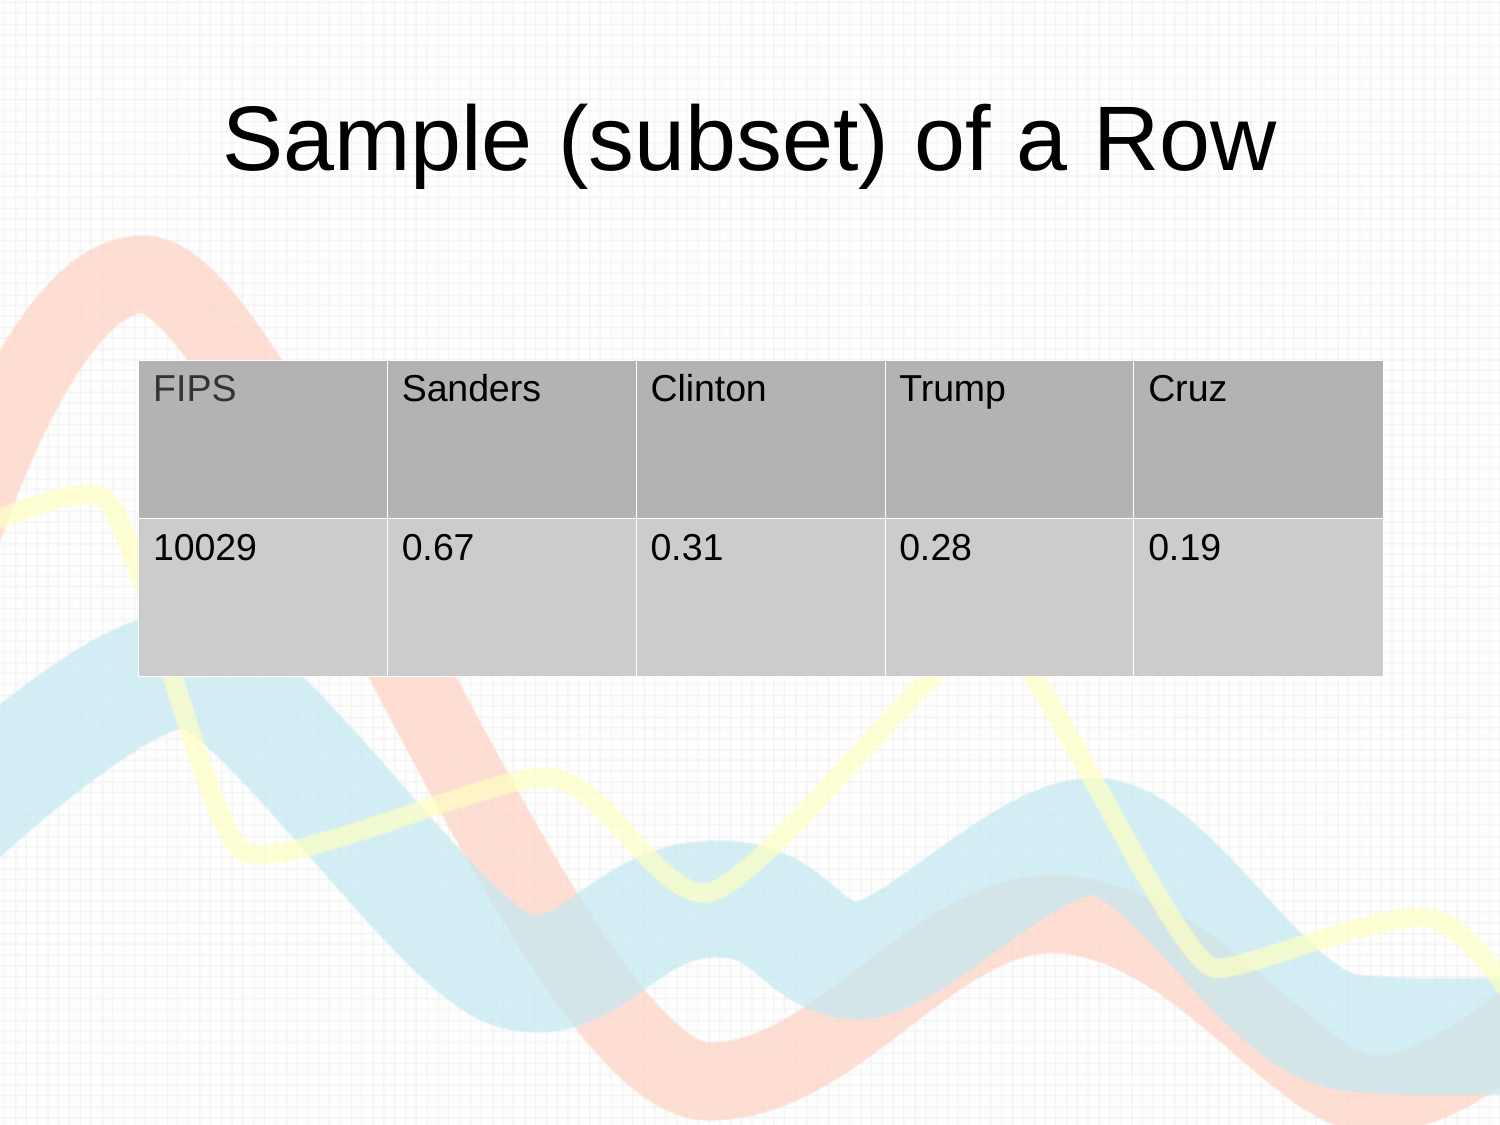

# Sample (subset) of a Row
| FIPS | Sanders | Clinton | Trump | Cruz |
| --- | --- | --- | --- | --- |
| 10029 | 0.67 | 0.31 | 0.28 | 0.19 |